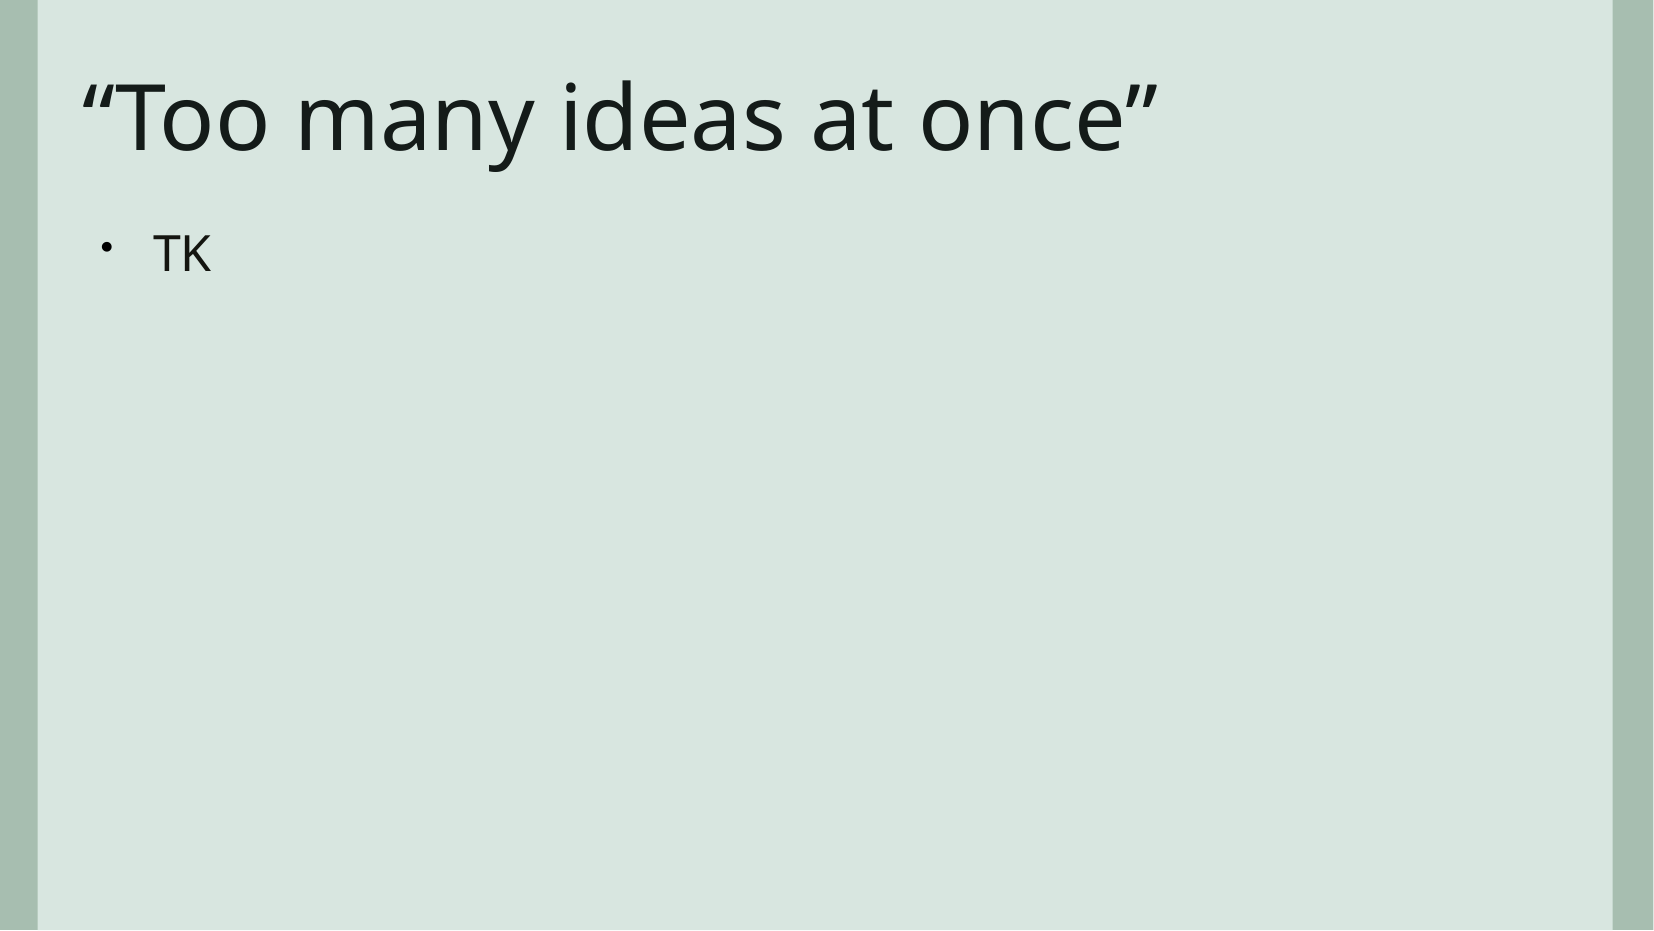

# “Too many ideas at once”
TK